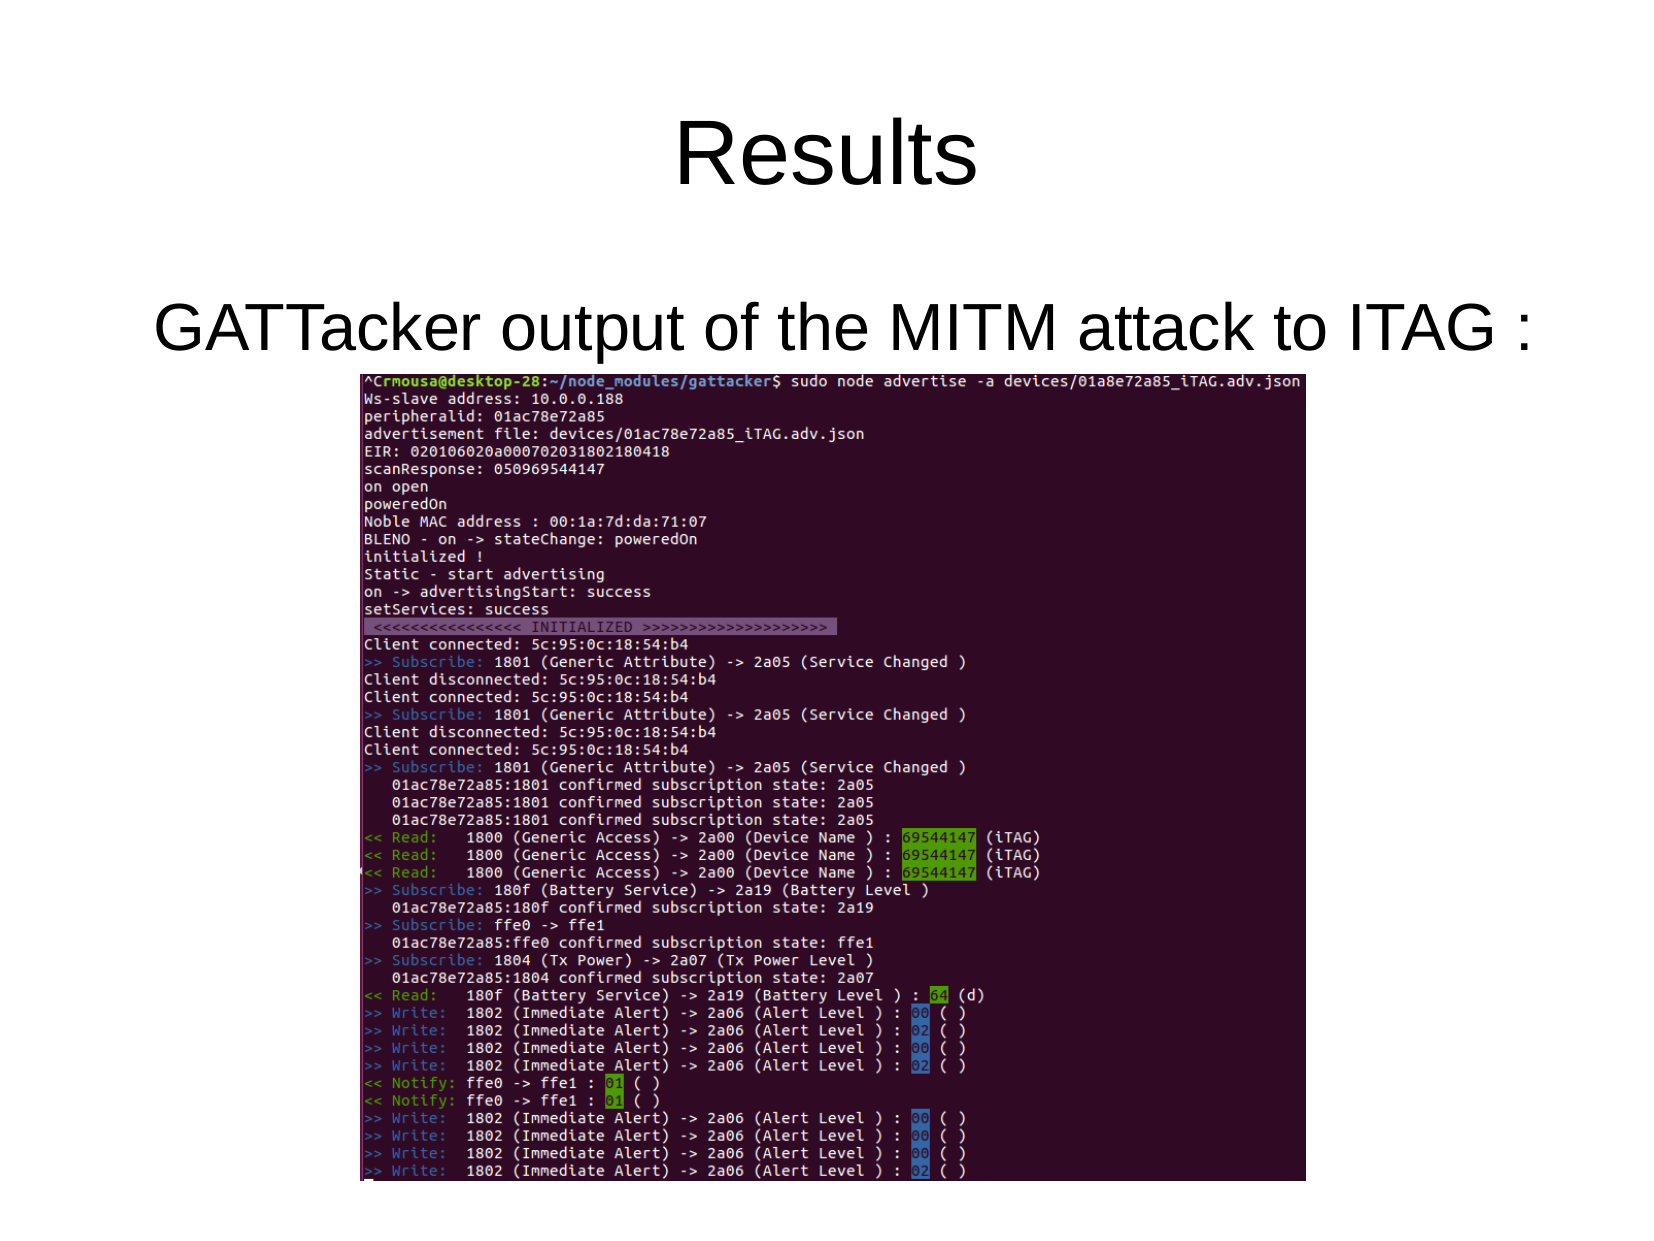

# Results
GATTacker output of the MITM attack to ITAG :